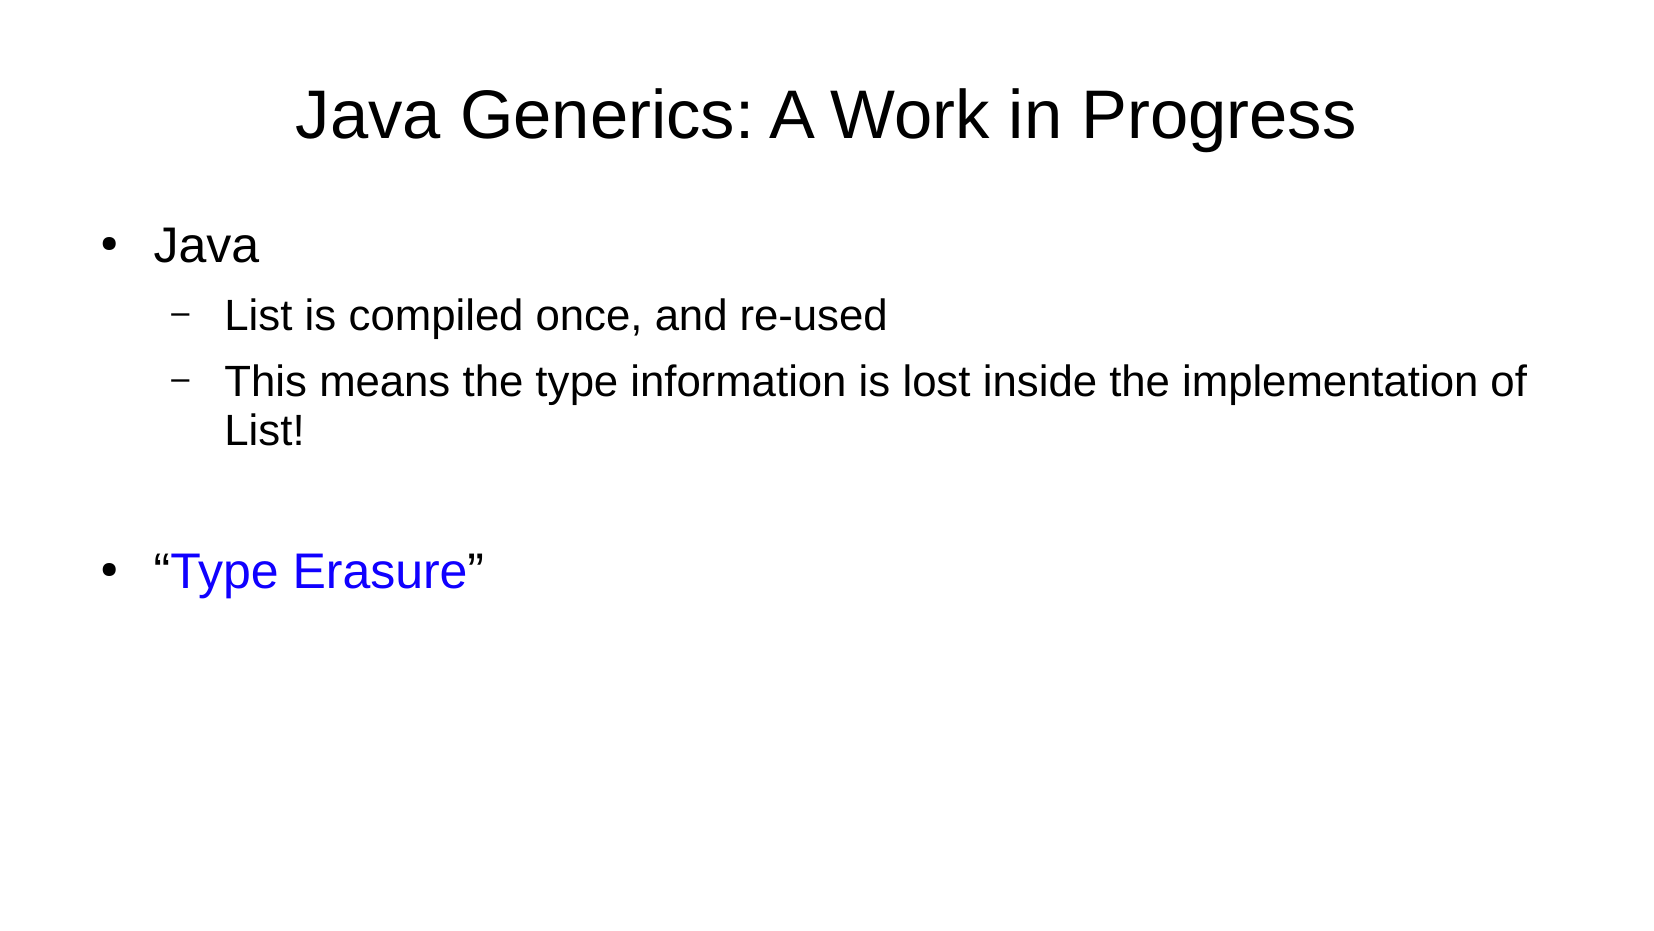

# Java Generics: A Work in Progress
Java
List is compiled once, and re-used
This means the type information is lost inside the implementation of List!
“Type Erasure”